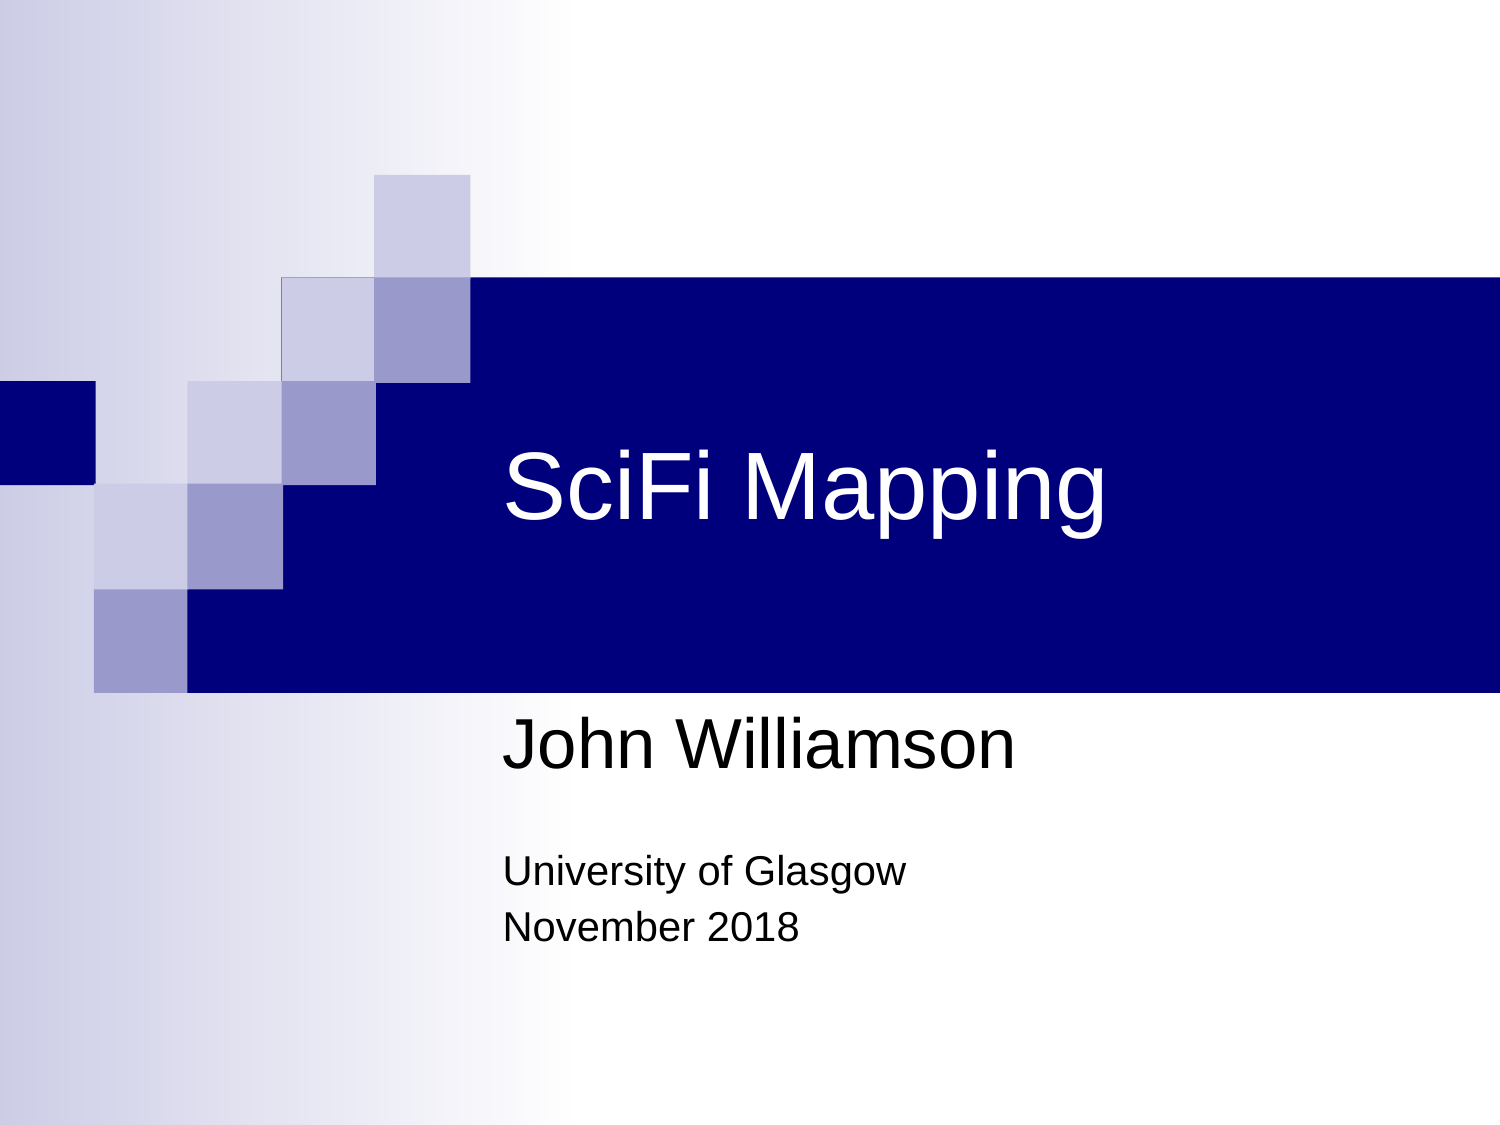

# SciFi Mapping
John Williamson
University of Glasgow
November 2018